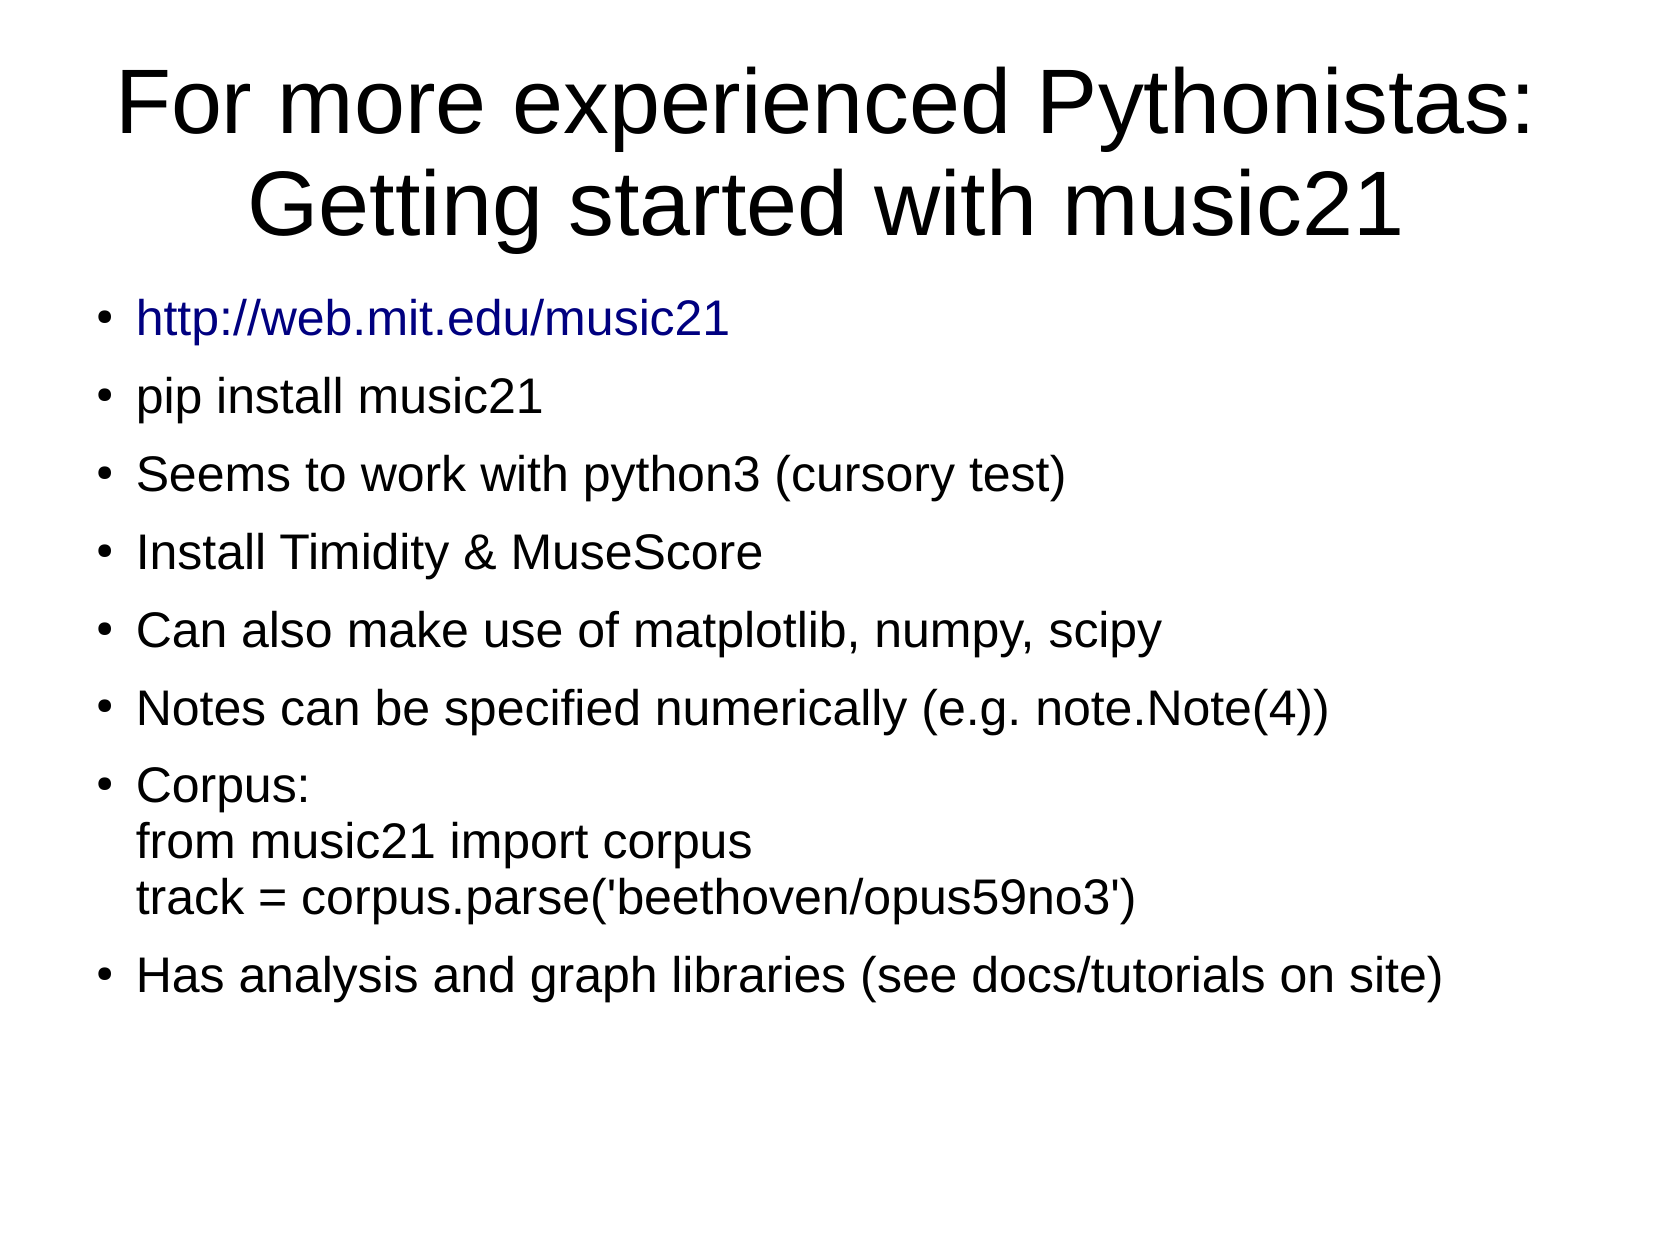

# For more experienced Pythonistas: Getting started with music21
http://web.mit.edu/music21
pip install music21
Seems to work with python3 (cursory test)
Install Timidity & MuseScore
Can also make use of matplotlib, numpy, scipy
Notes can be specified numerically (e.g. note.Note(4))
Corpus:
from music21 import corpus
track = corpus.parse('beethoven/opus59no3')
Has analysis and graph libraries (see docs/tutorials on site)